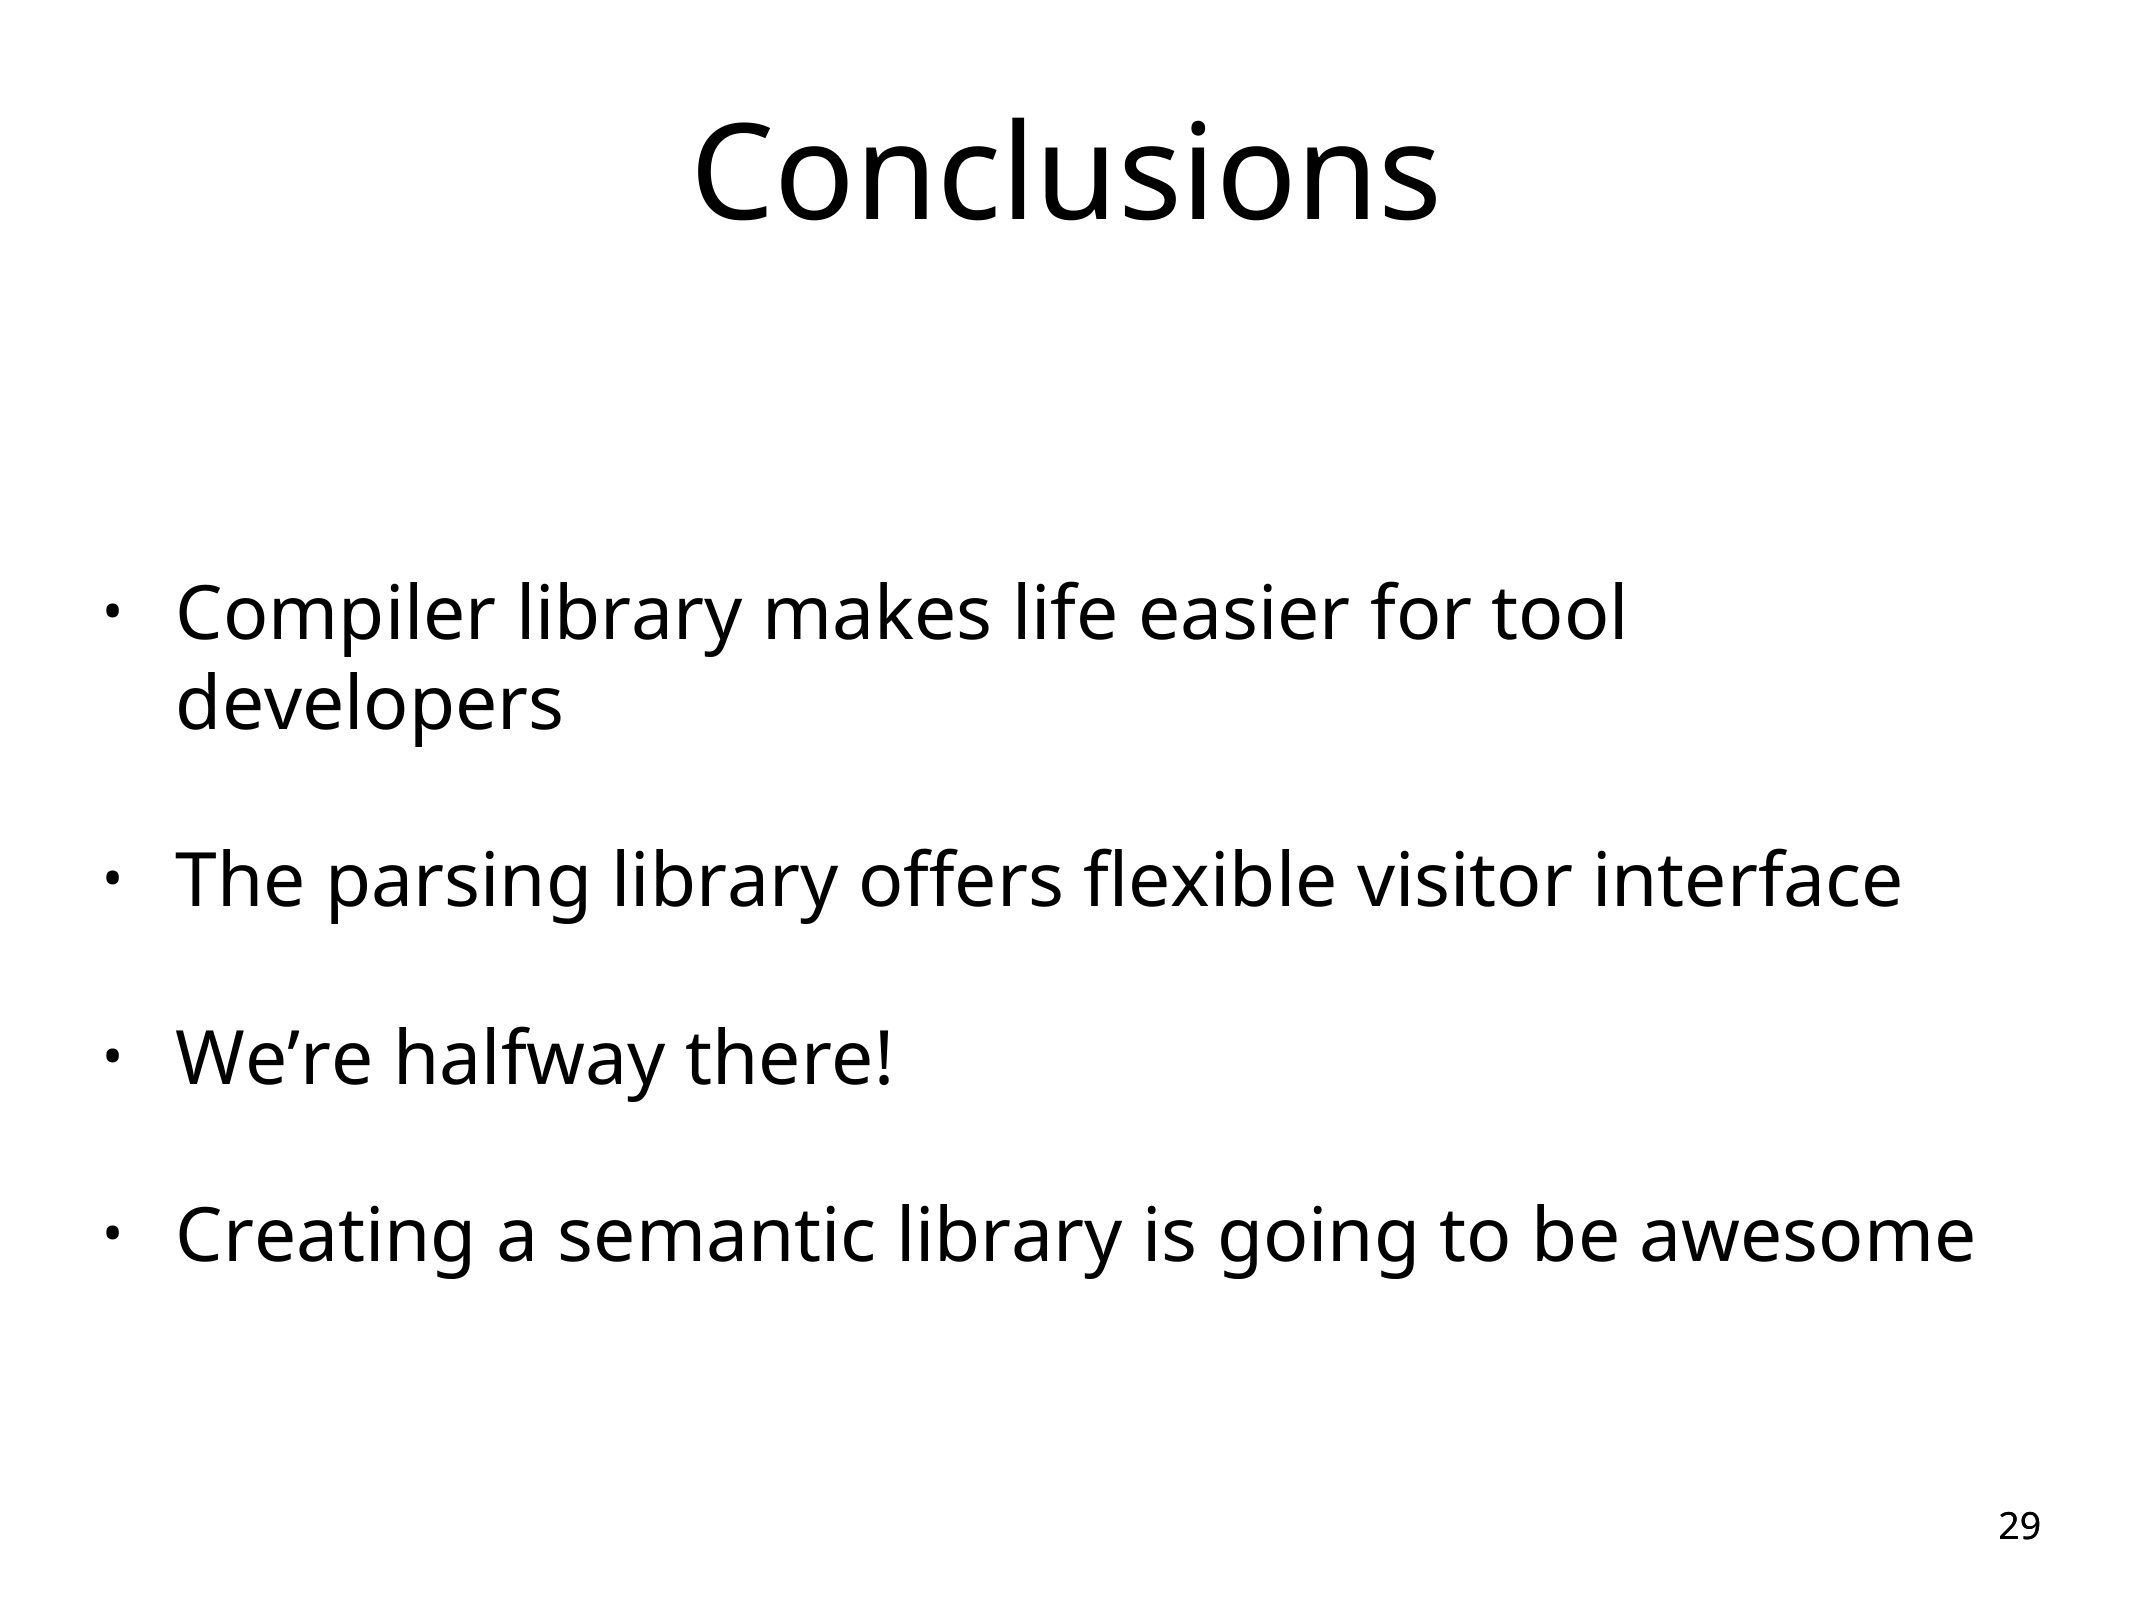

# Conclusions
Compiler library makes life easier for tool developers
The parsing library offers flexible visitor interface
We’re halfway there!
Creating a semantic library is going to be awesome
29